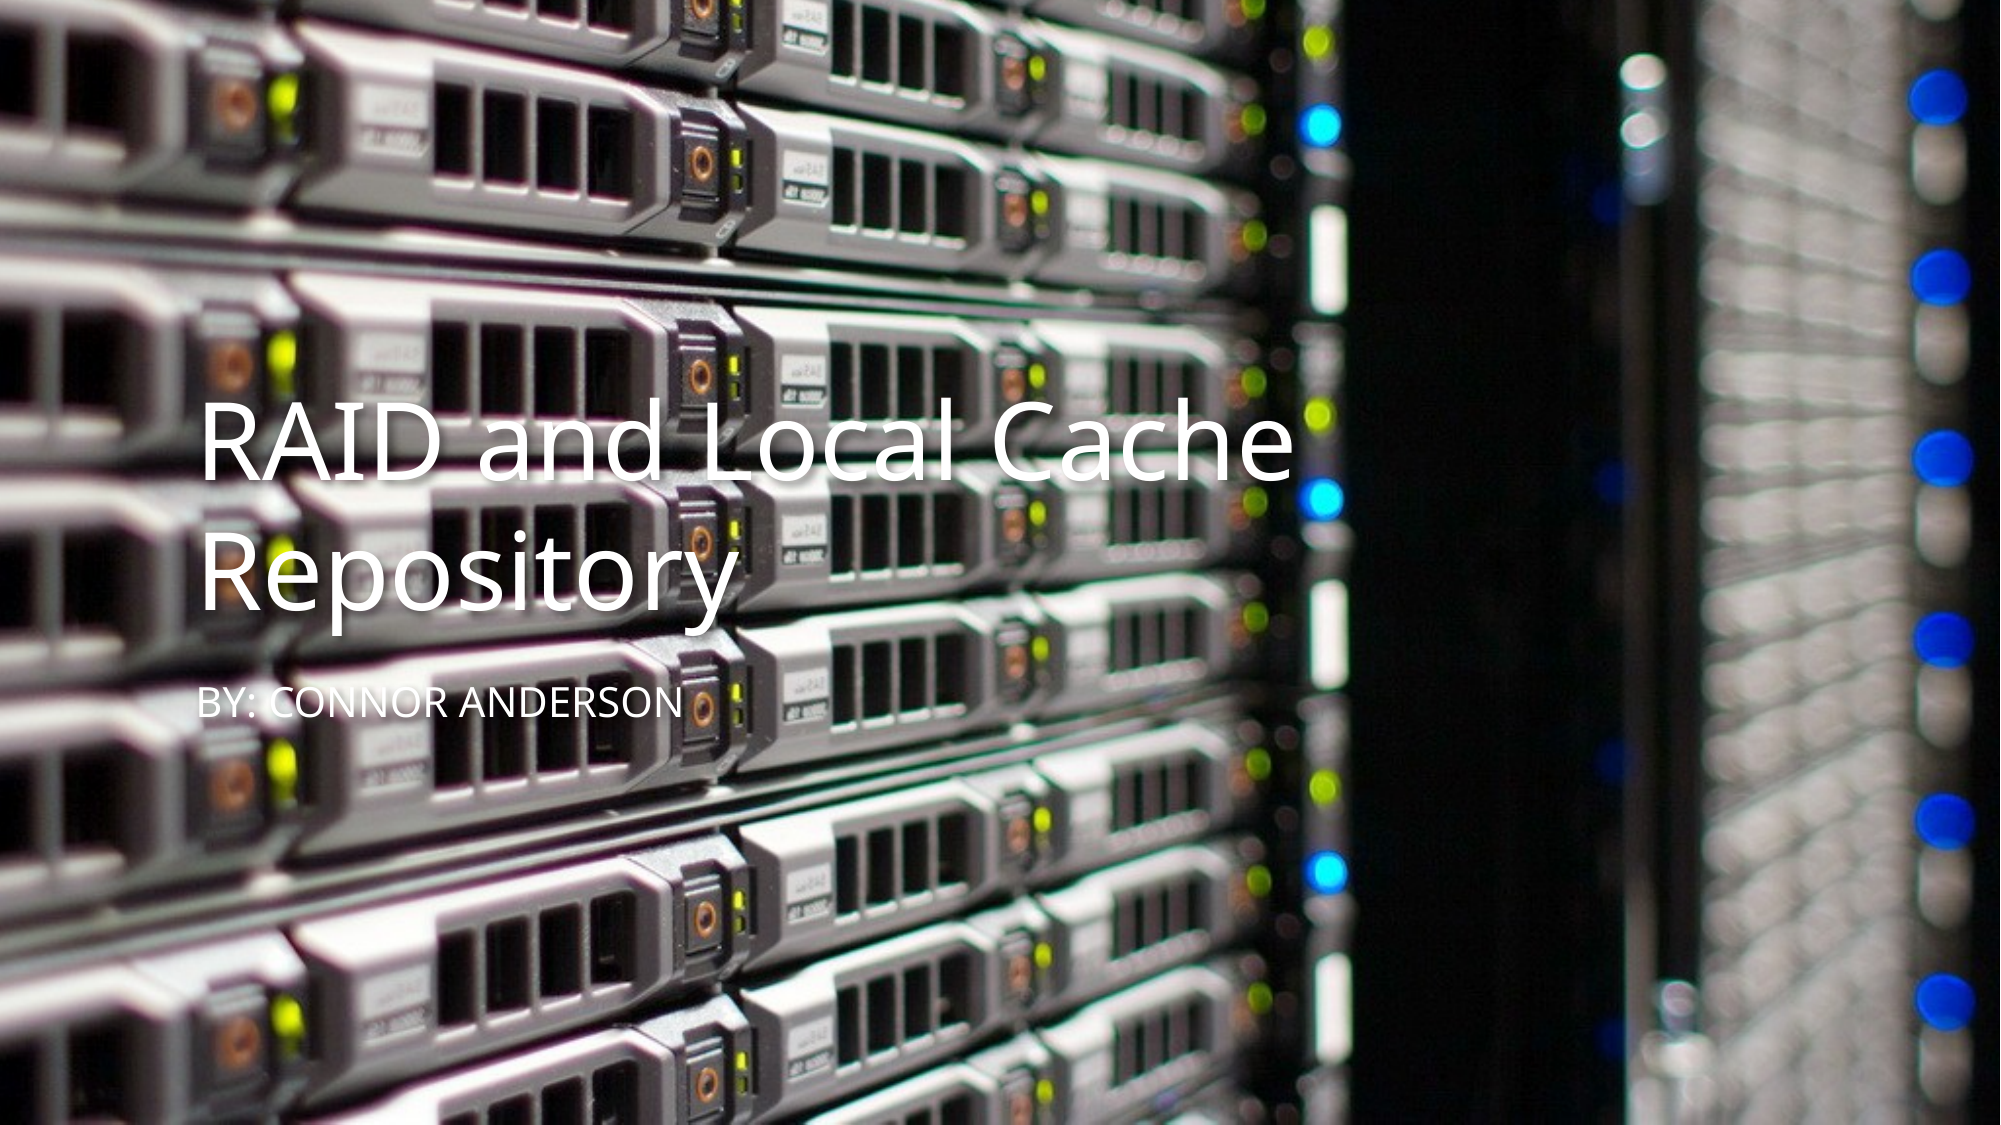

# RAID and Local Cache Repository
By: Connor Anderson